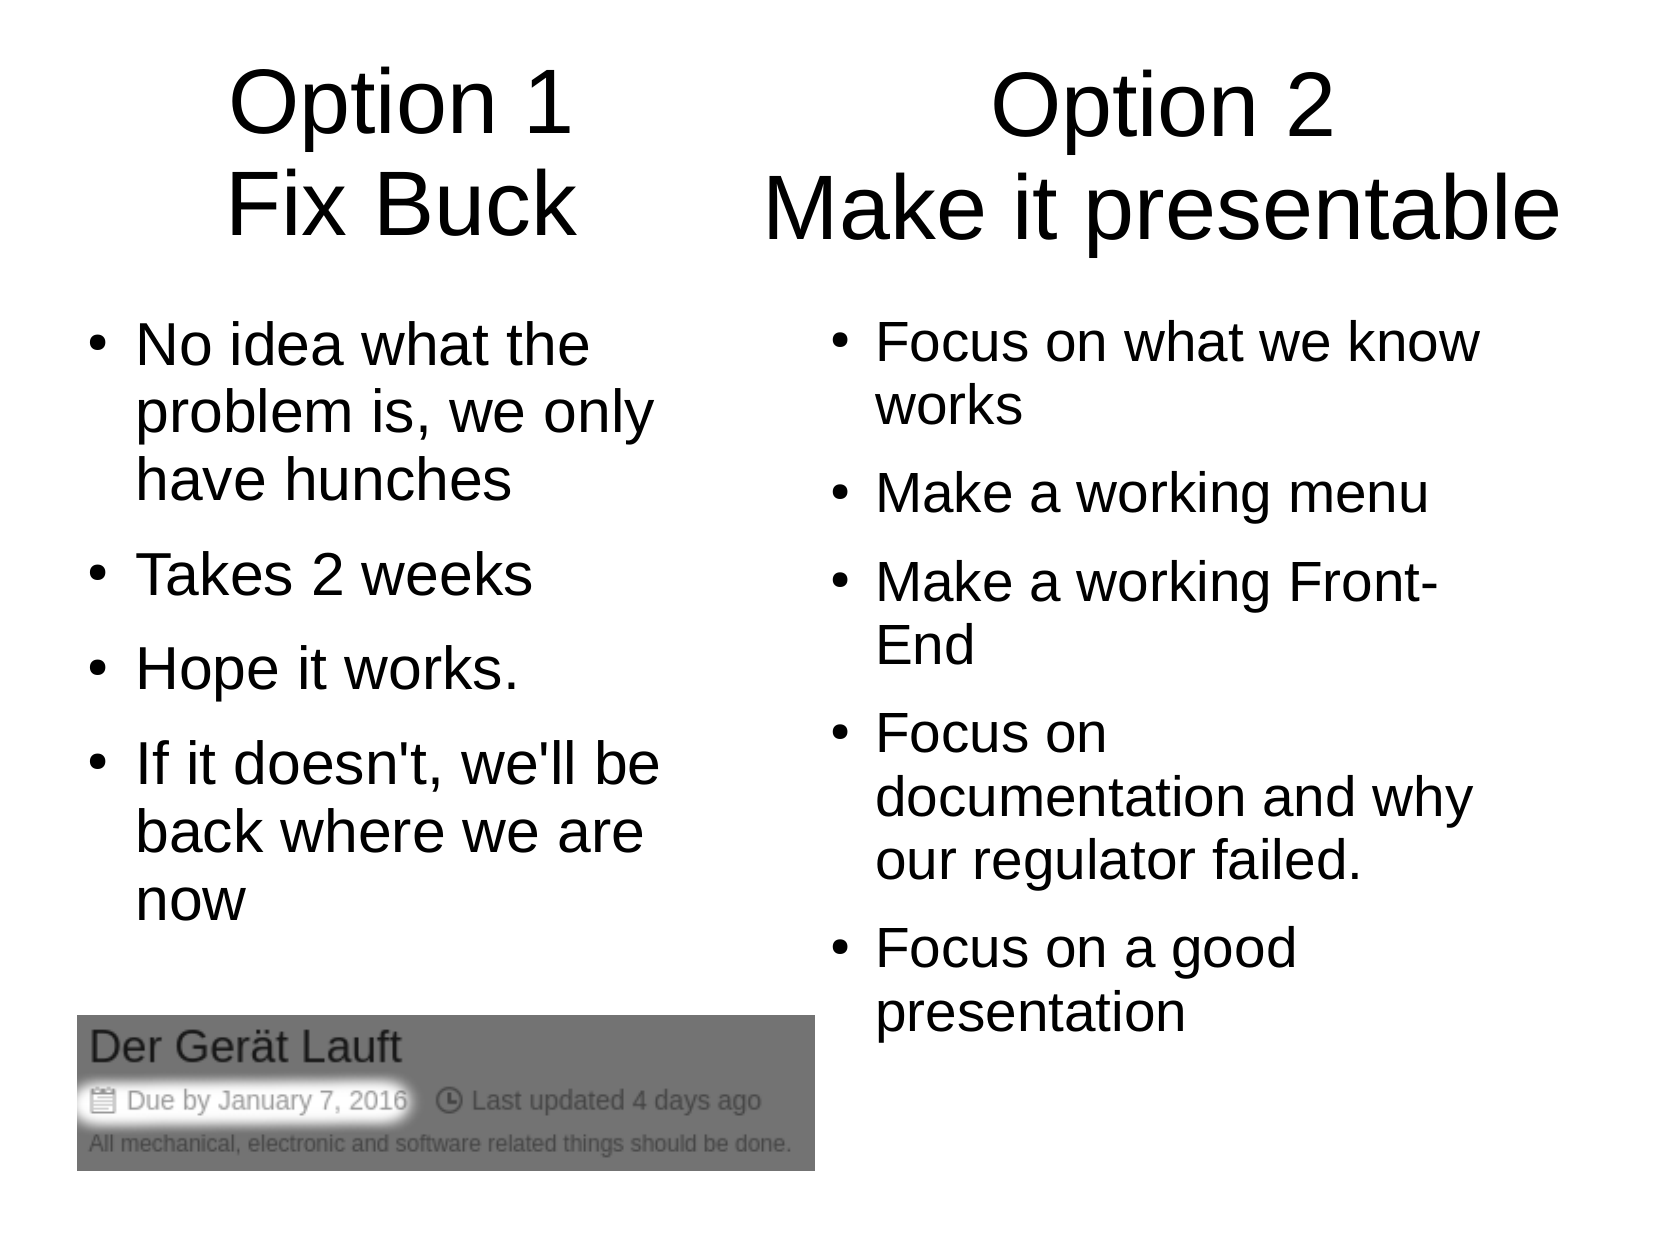

Option 2
Make it presentable
# Option 1 Fix Buck
No idea what the problem is, we only have hunches
Takes 2 weeks
Hope it works.
If it doesn't, we'll be back where we are now
Focus on what we know works
Make a working menu
Make a working Front-End
Focus on documentation and why our regulator failed.
Focus on a good presentation